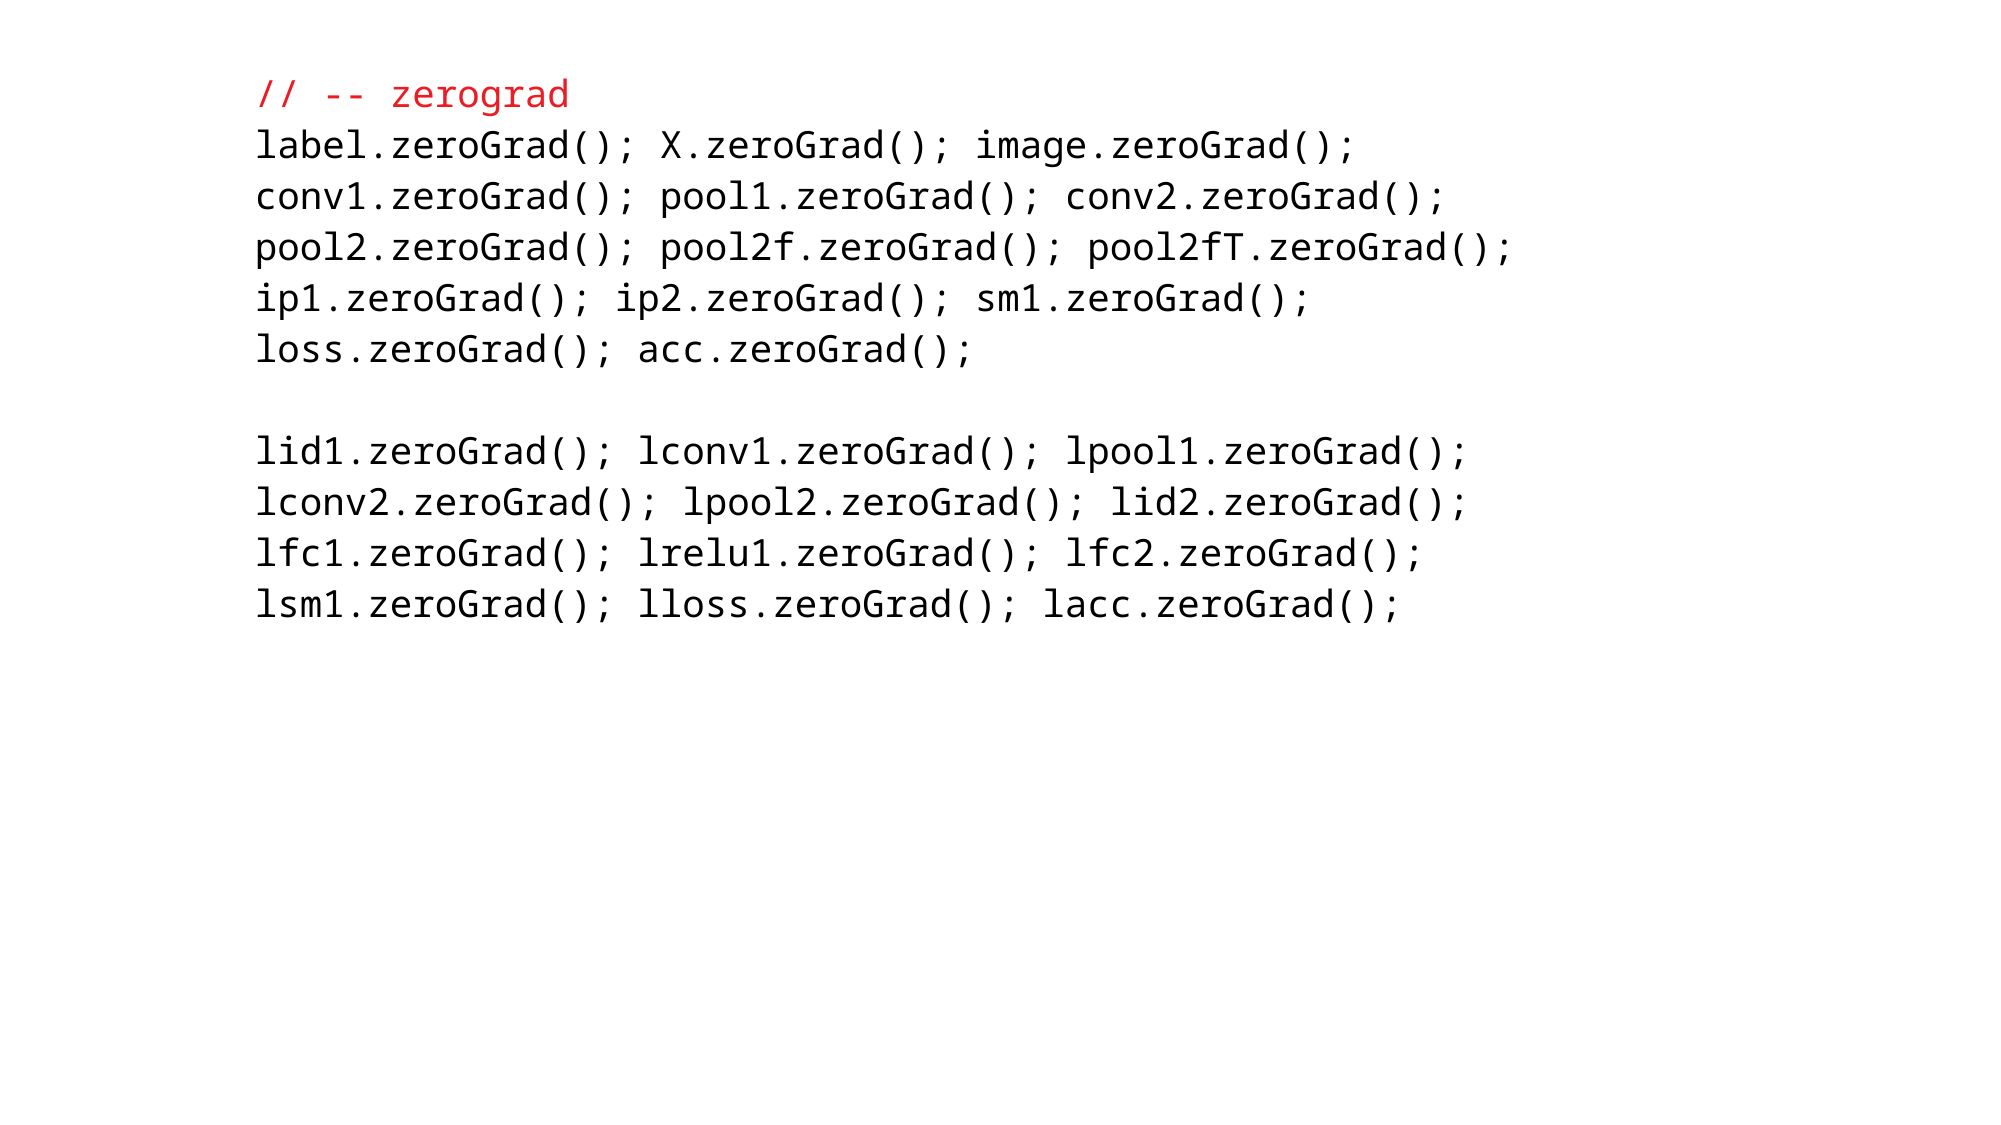

// -- zerograd
		label.zeroGrad(); X.zeroGrad(); image.zeroGrad();
		conv1.zeroGrad(); pool1.zeroGrad(); conv2.zeroGrad();
		pool2.zeroGrad(); pool2f.zeroGrad(); pool2fT.zeroGrad();
		ip1.zeroGrad(); ip2.zeroGrad(); sm1.zeroGrad();
		loss.zeroGrad(); acc.zeroGrad();
		lid1.zeroGrad(); lconv1.zeroGrad(); lpool1.zeroGrad();
		lconv2.zeroGrad(); lpool2.zeroGrad(); lid2.zeroGrad();
		lfc1.zeroGrad(); lrelu1.zeroGrad(); lfc2.zeroGrad();
		lsm1.zeroGrad(); lloss.zeroGrad(); lacc.zeroGrad();